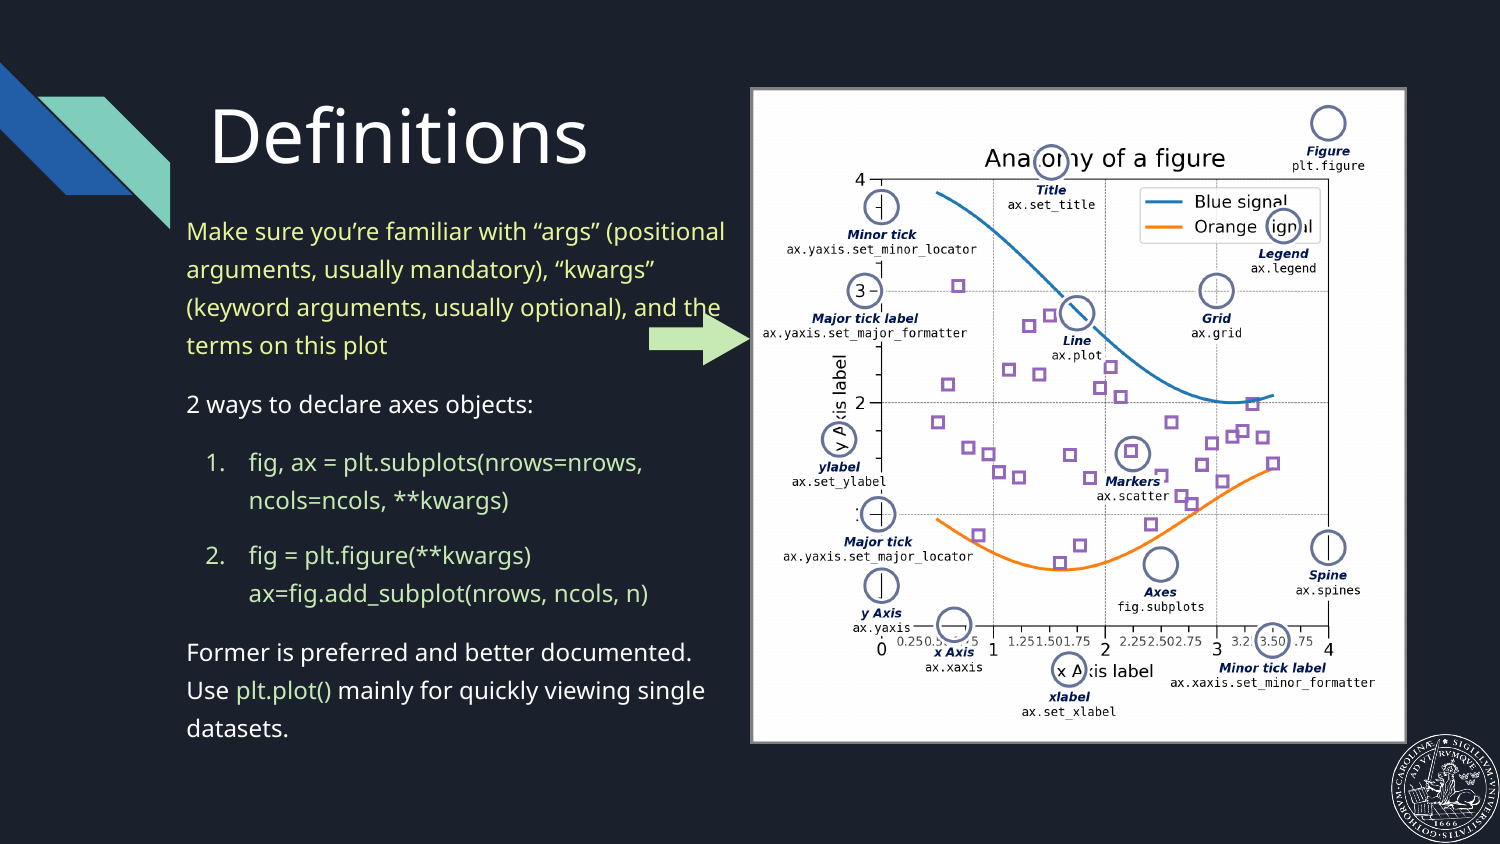

# Definitions
Make sure you’re familiar with “args” (positional arguments, usually mandatory), “kwargs” (keyword arguments, usually optional), and the terms on this plot
2 ways to declare axes objects:
fig, ax = plt.subplots(nrows=nrows, ncols=ncols, **kwargs)
fig = plt.figure(**kwargs)
ax=fig.add_subplot(nrows, ncols, n)
Former is preferred and better documented. Use plt.plot() mainly for quickly viewing single datasets.